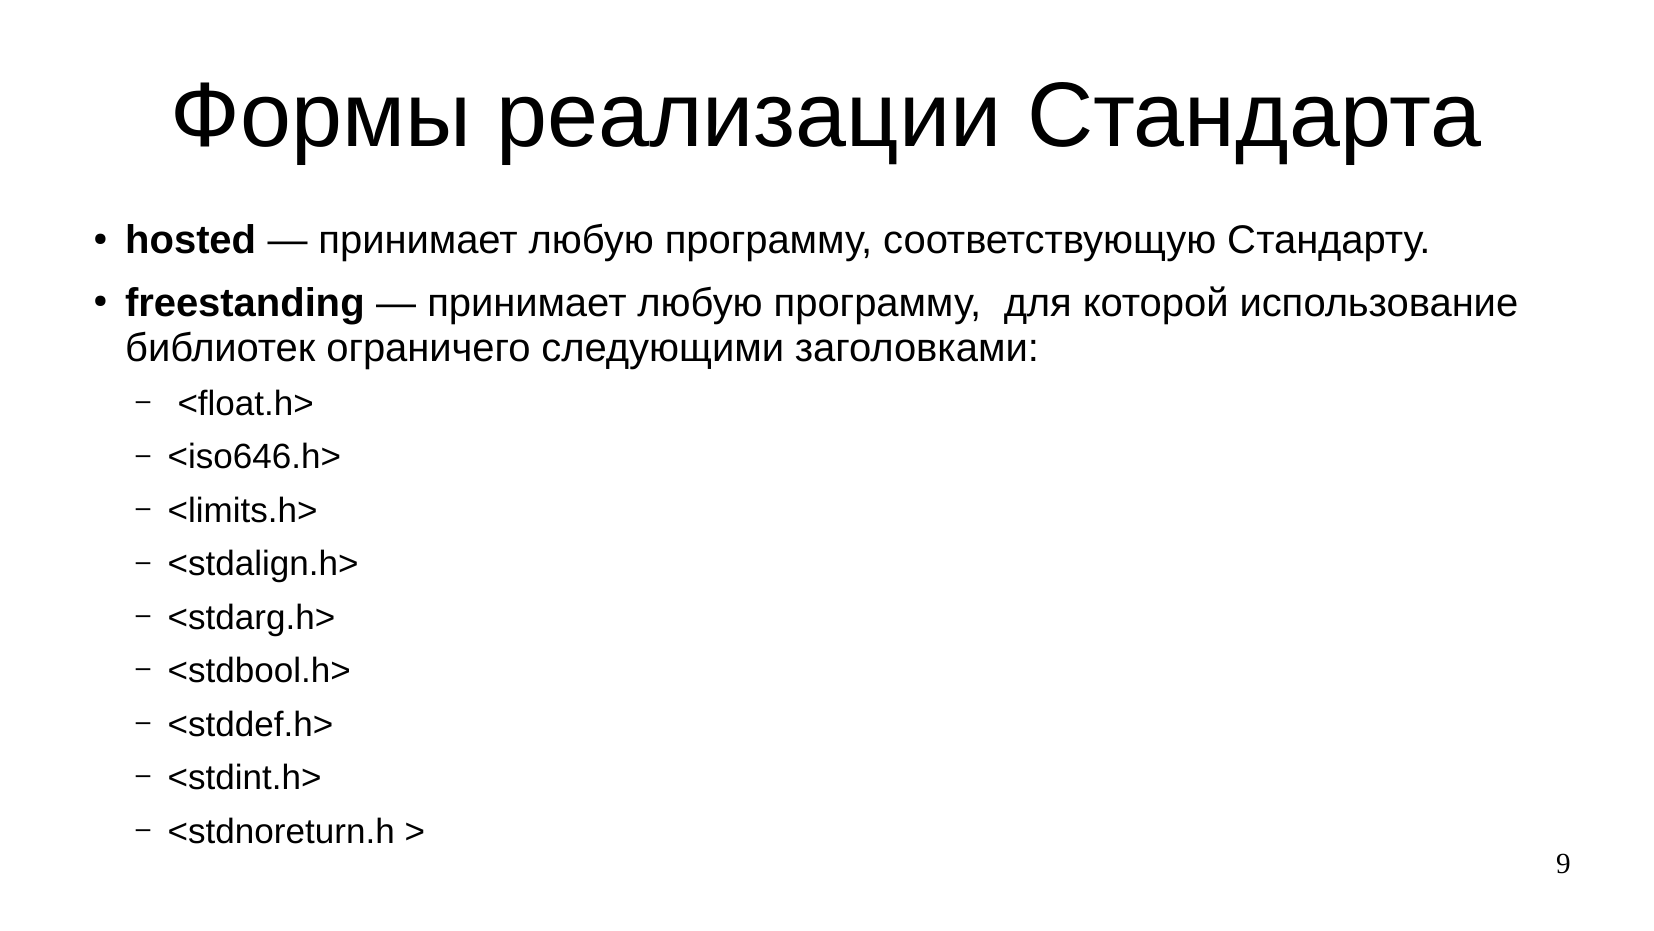

# Формы реализации Стандарта
hosted — принимает любую программу, соответствующую Стандарту.
freestanding — принимает любую программу, для которой использование библиотек ограничего следующими заголовками:
 <float.h>
<iso646.h>
<limits.h>
<stdalign.h>
<stdarg.h>
<stdbool.h>
<stddef.h>
<stdint.h>
<stdnoreturn.h >
9